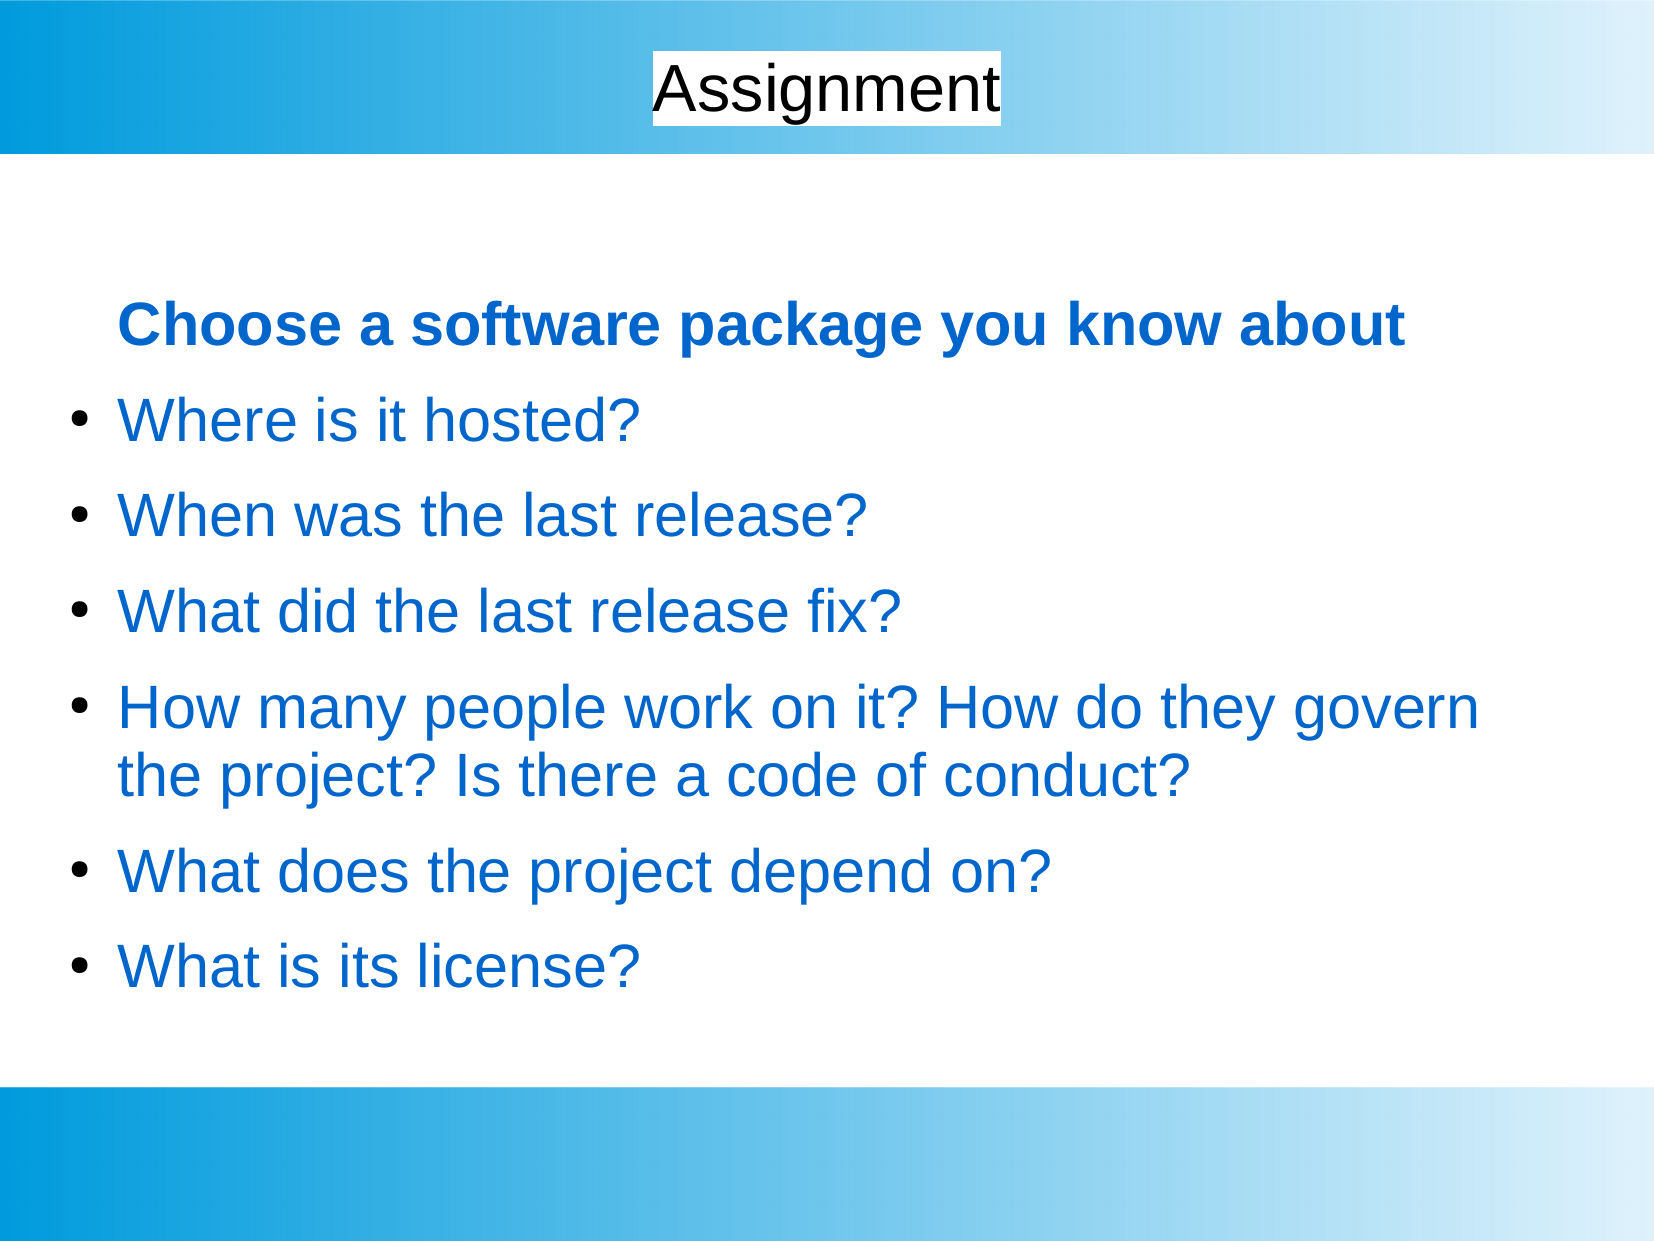

Assignment
# Choose a software package you know about
Where is it hosted?
When was the last release?
What did the last release fix?
How many people work on it? How do they govern the project? Is there a code of conduct?
What does the project depend on?
What is its license?